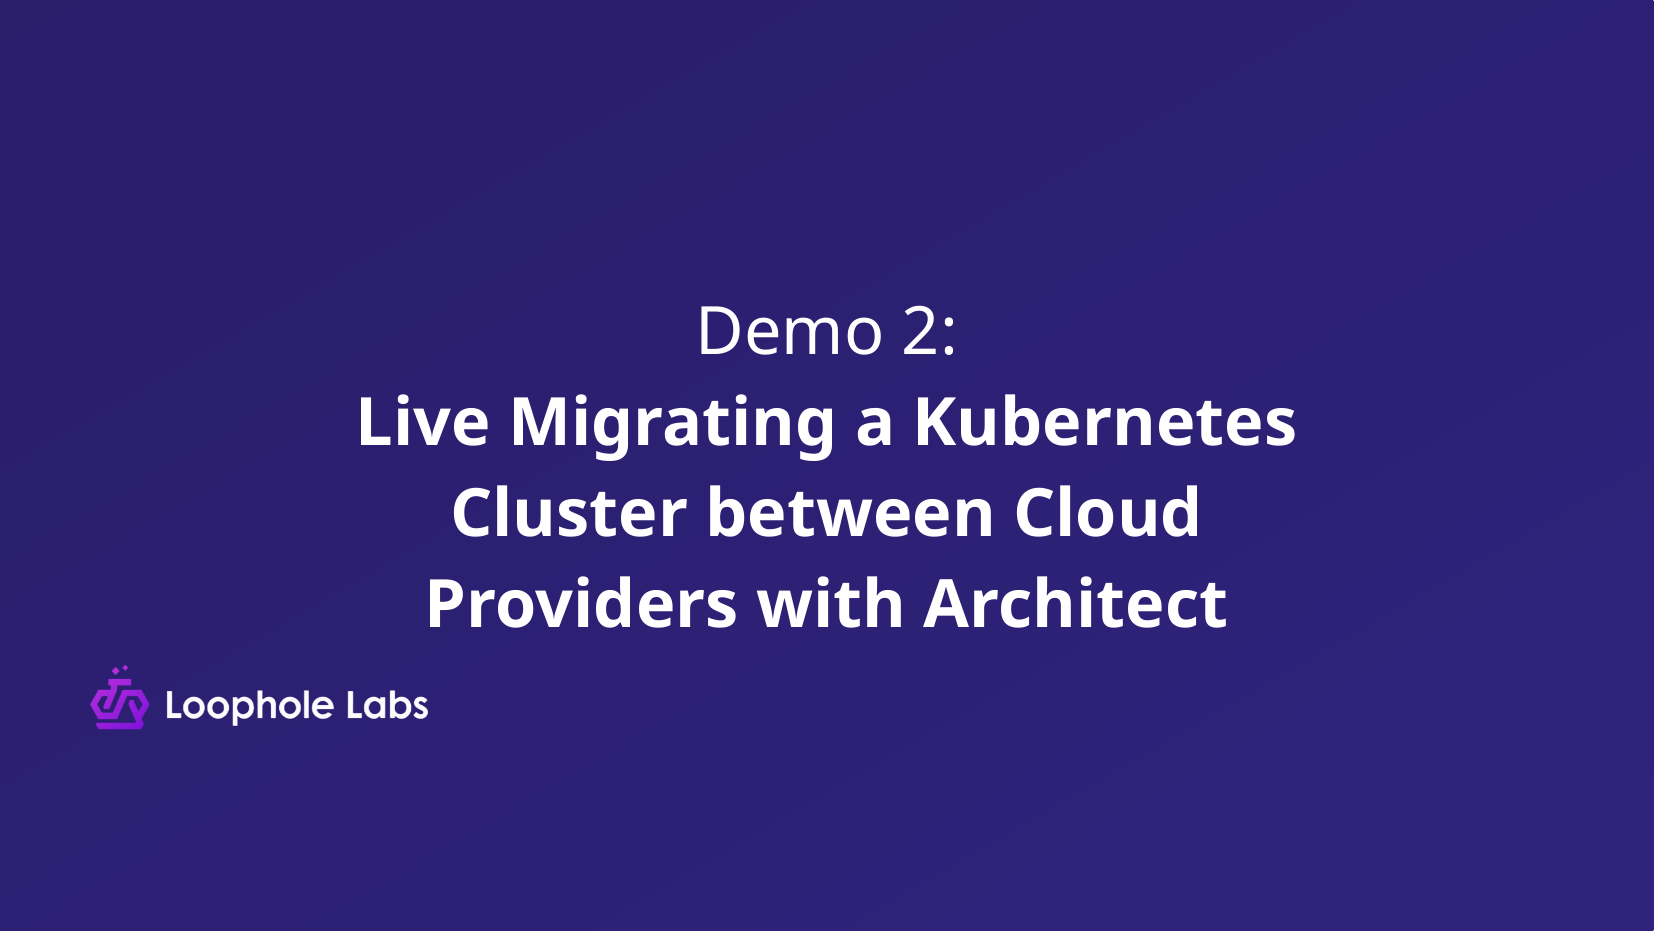

# Demo 2: Live Migrating a Kubernetes Cluster between Cloud Providers with Architect